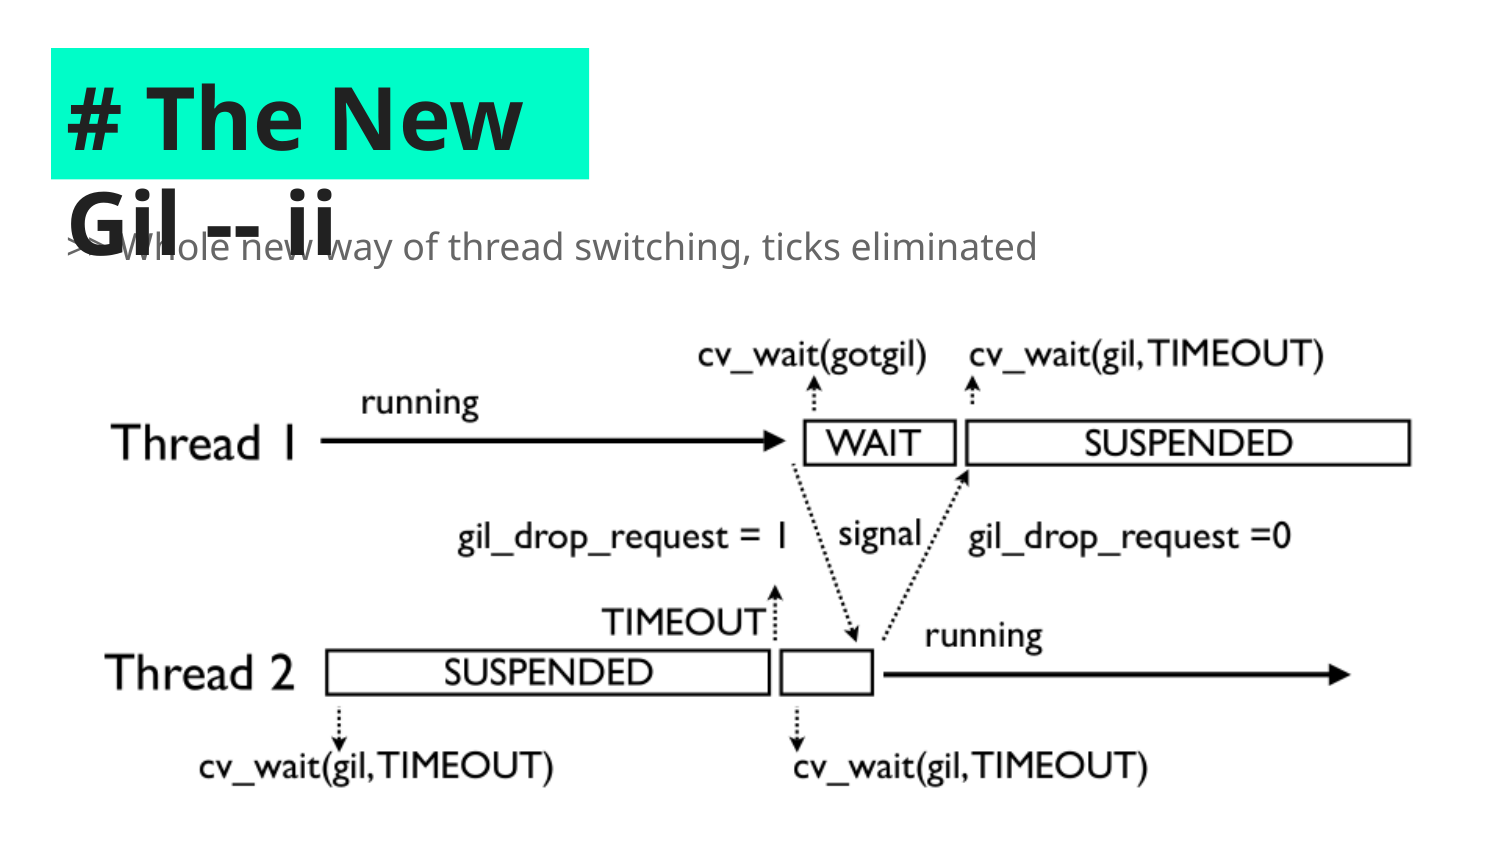

# The New Gil -- ii
# >> Whole new way of thread switching, ticks eliminated
:: static volatile int gil_drop_request = 0;